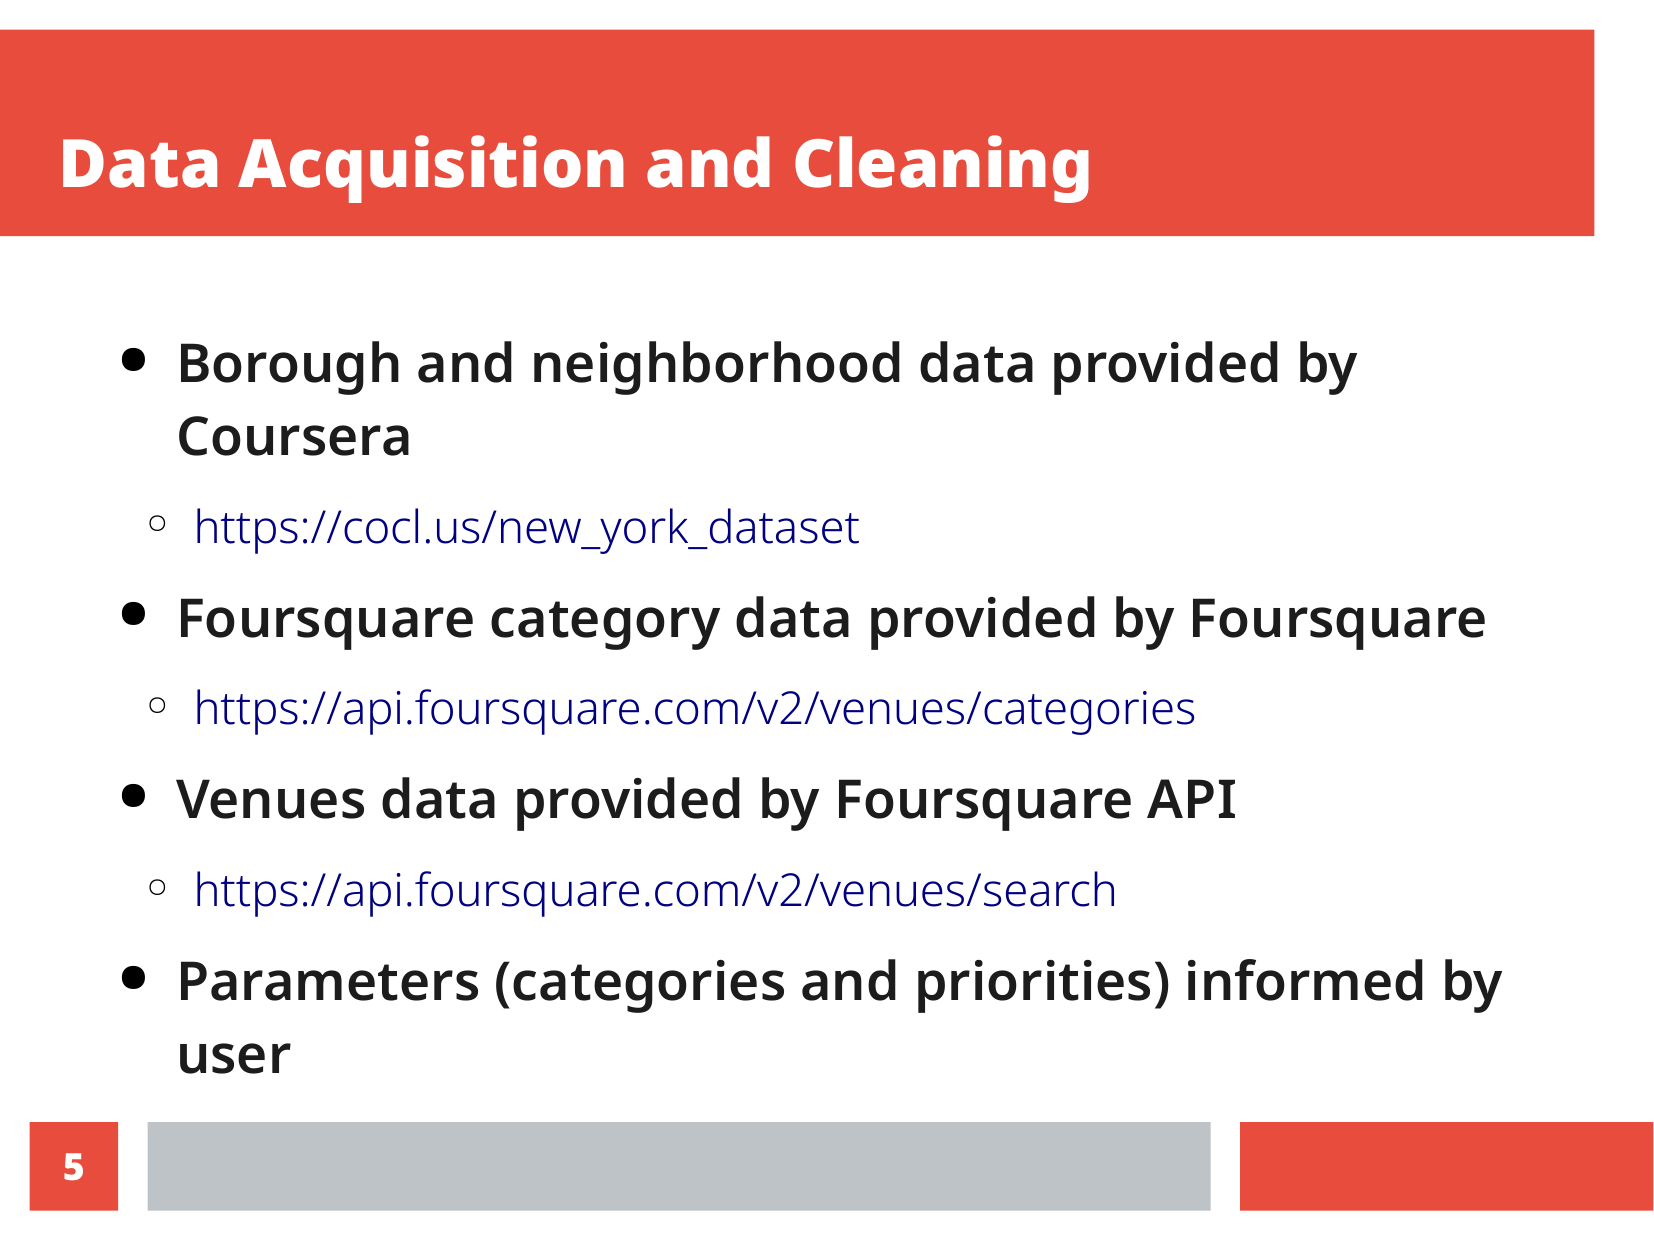

# Data Acquisition and Cleaning
Borough and neighborhood data provided by Coursera
https://cocl.us/new_york_dataset
Foursquare category data provided by Foursquare
https://api.foursquare.com/v2/venues/categories
Venues data provided by Foursquare API
https://api.foursquare.com/v2/venues/search
Parameters (categories and priorities) informed by user
5